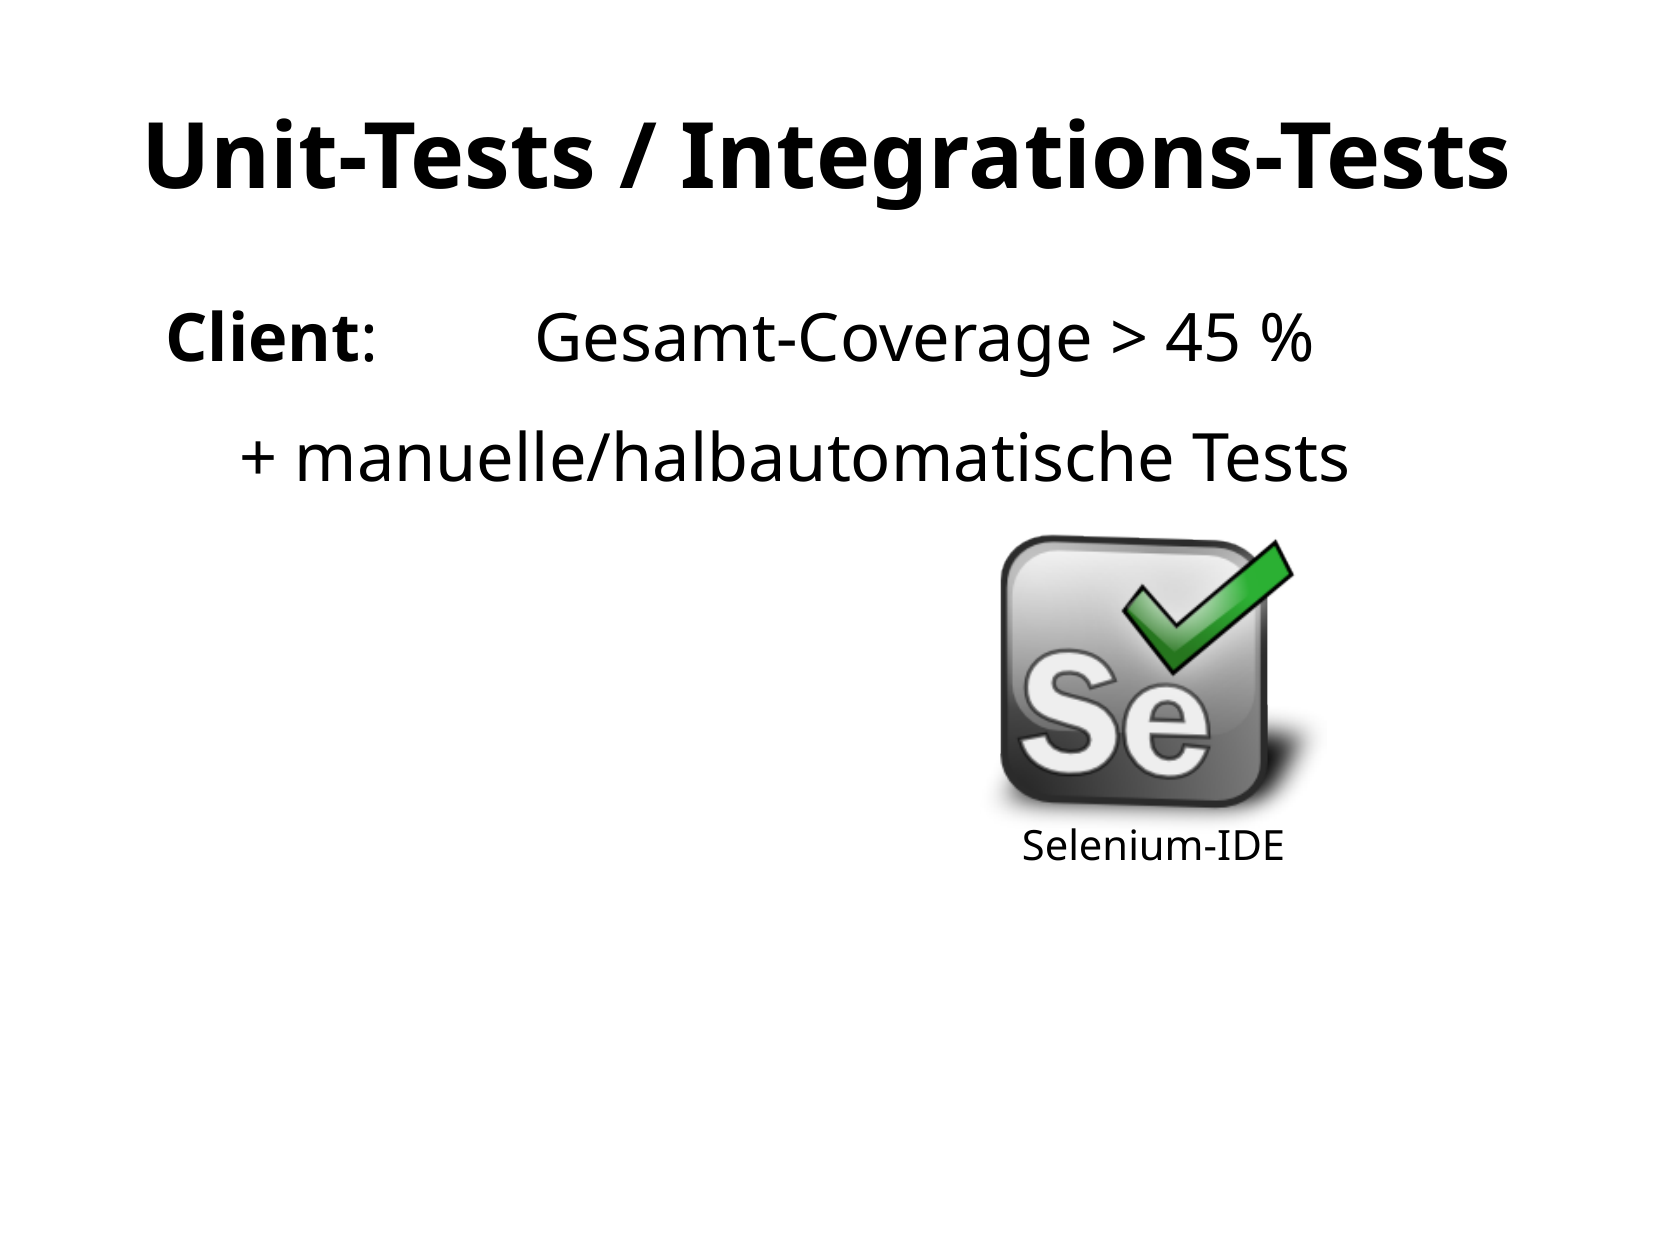

# Unit-Tests / Integrations-Tests
Client:			Gesamt-Coverage > 45 %
	+ manuelle/halbautomatische Tests
Selenium-IDE